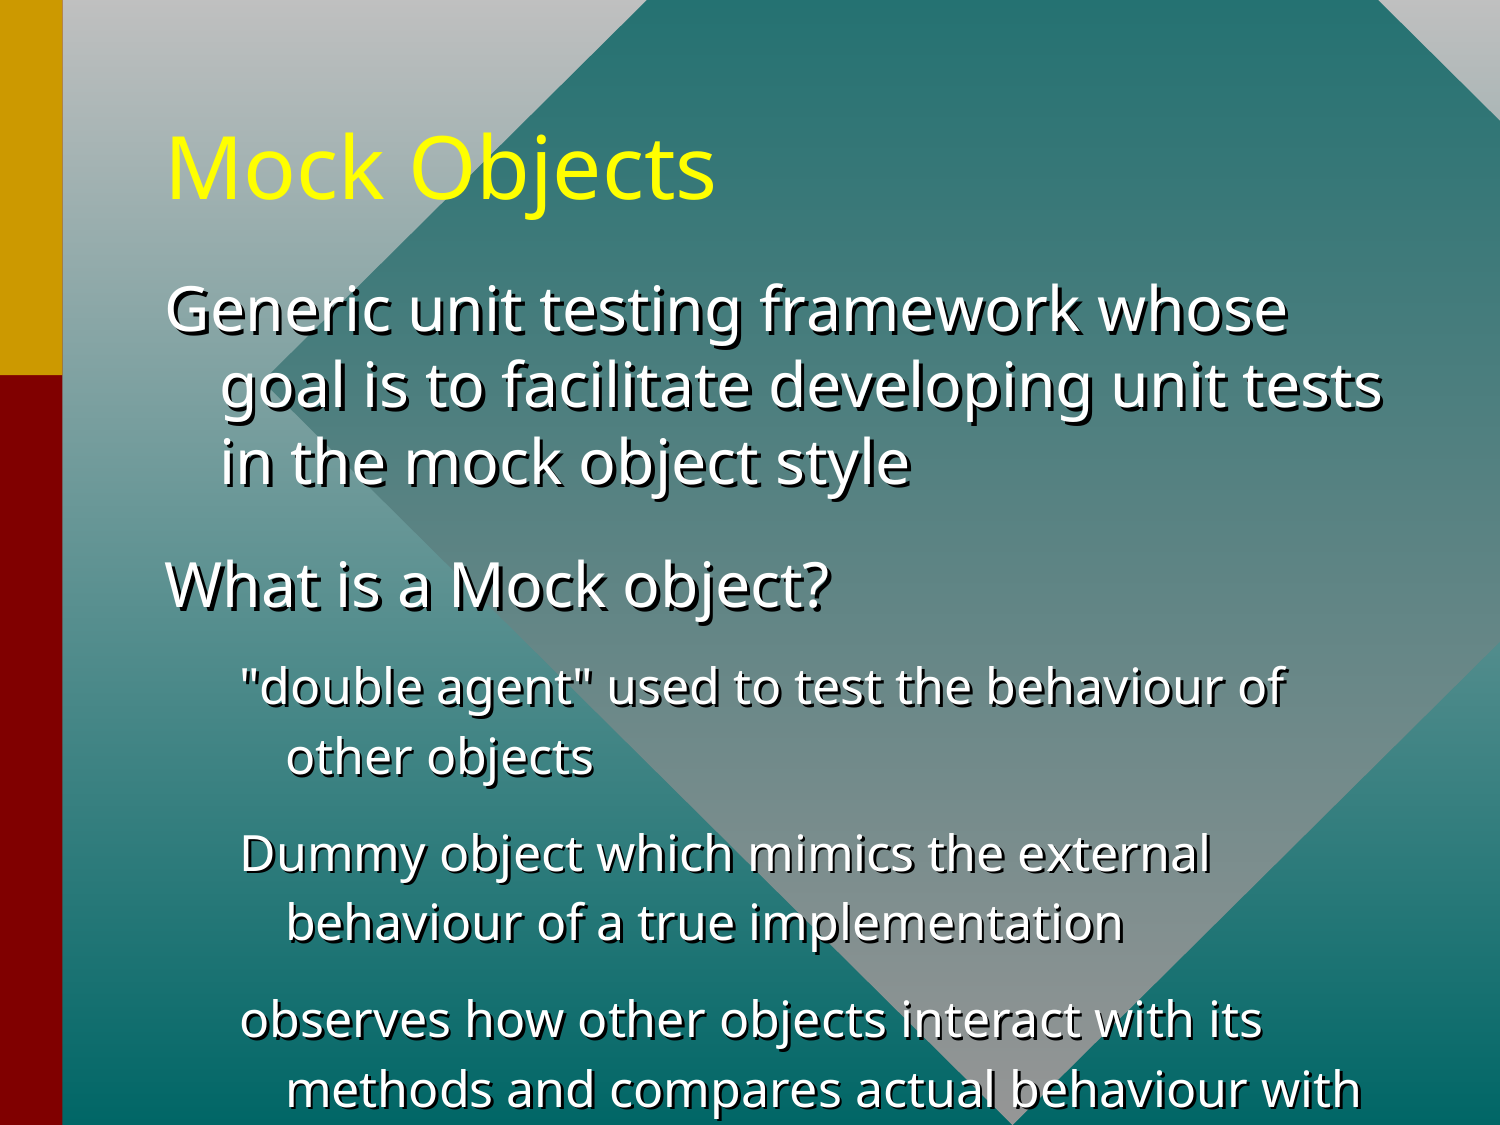

# Mock Objects
Generic unit testing framework whose goal is to facilitate developing unit tests in the mock object style
What is a Mock object?
"double agent" used to test the behaviour of other objects
Dummy object which mimics the external behaviour of a true implementation
observes how other objects interact with its methods and compares actual behaviour with preset expectations